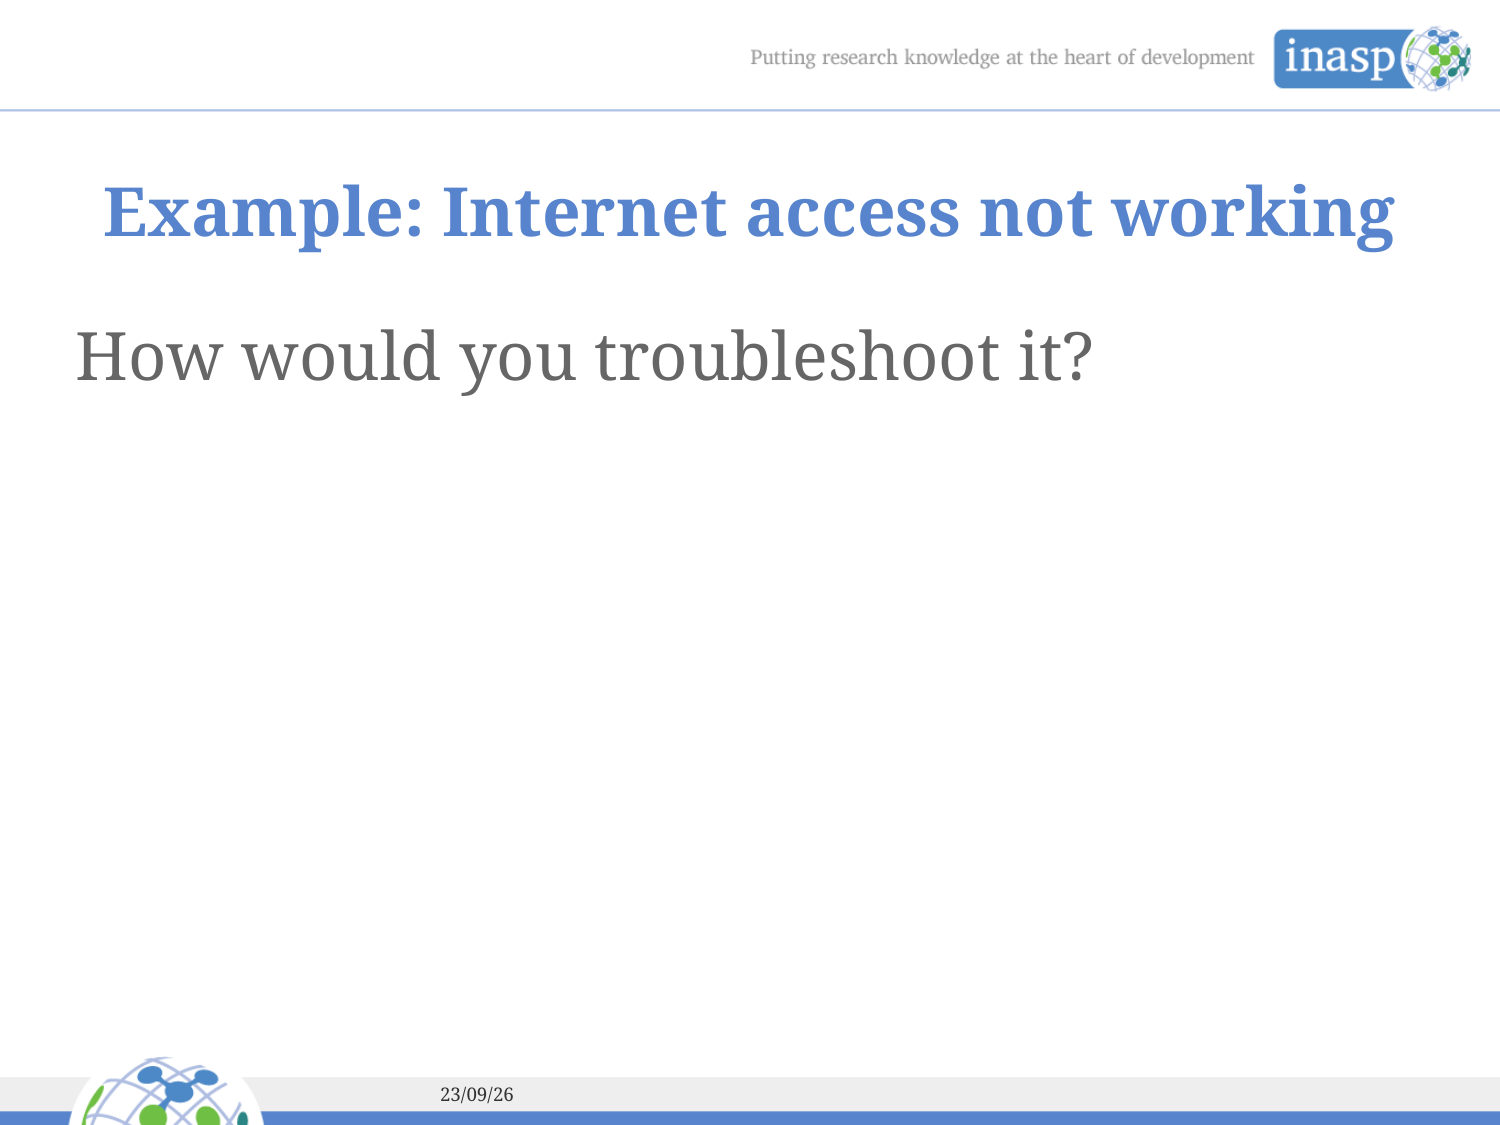

# Example: Internet access not working
How would you troubleshoot it?